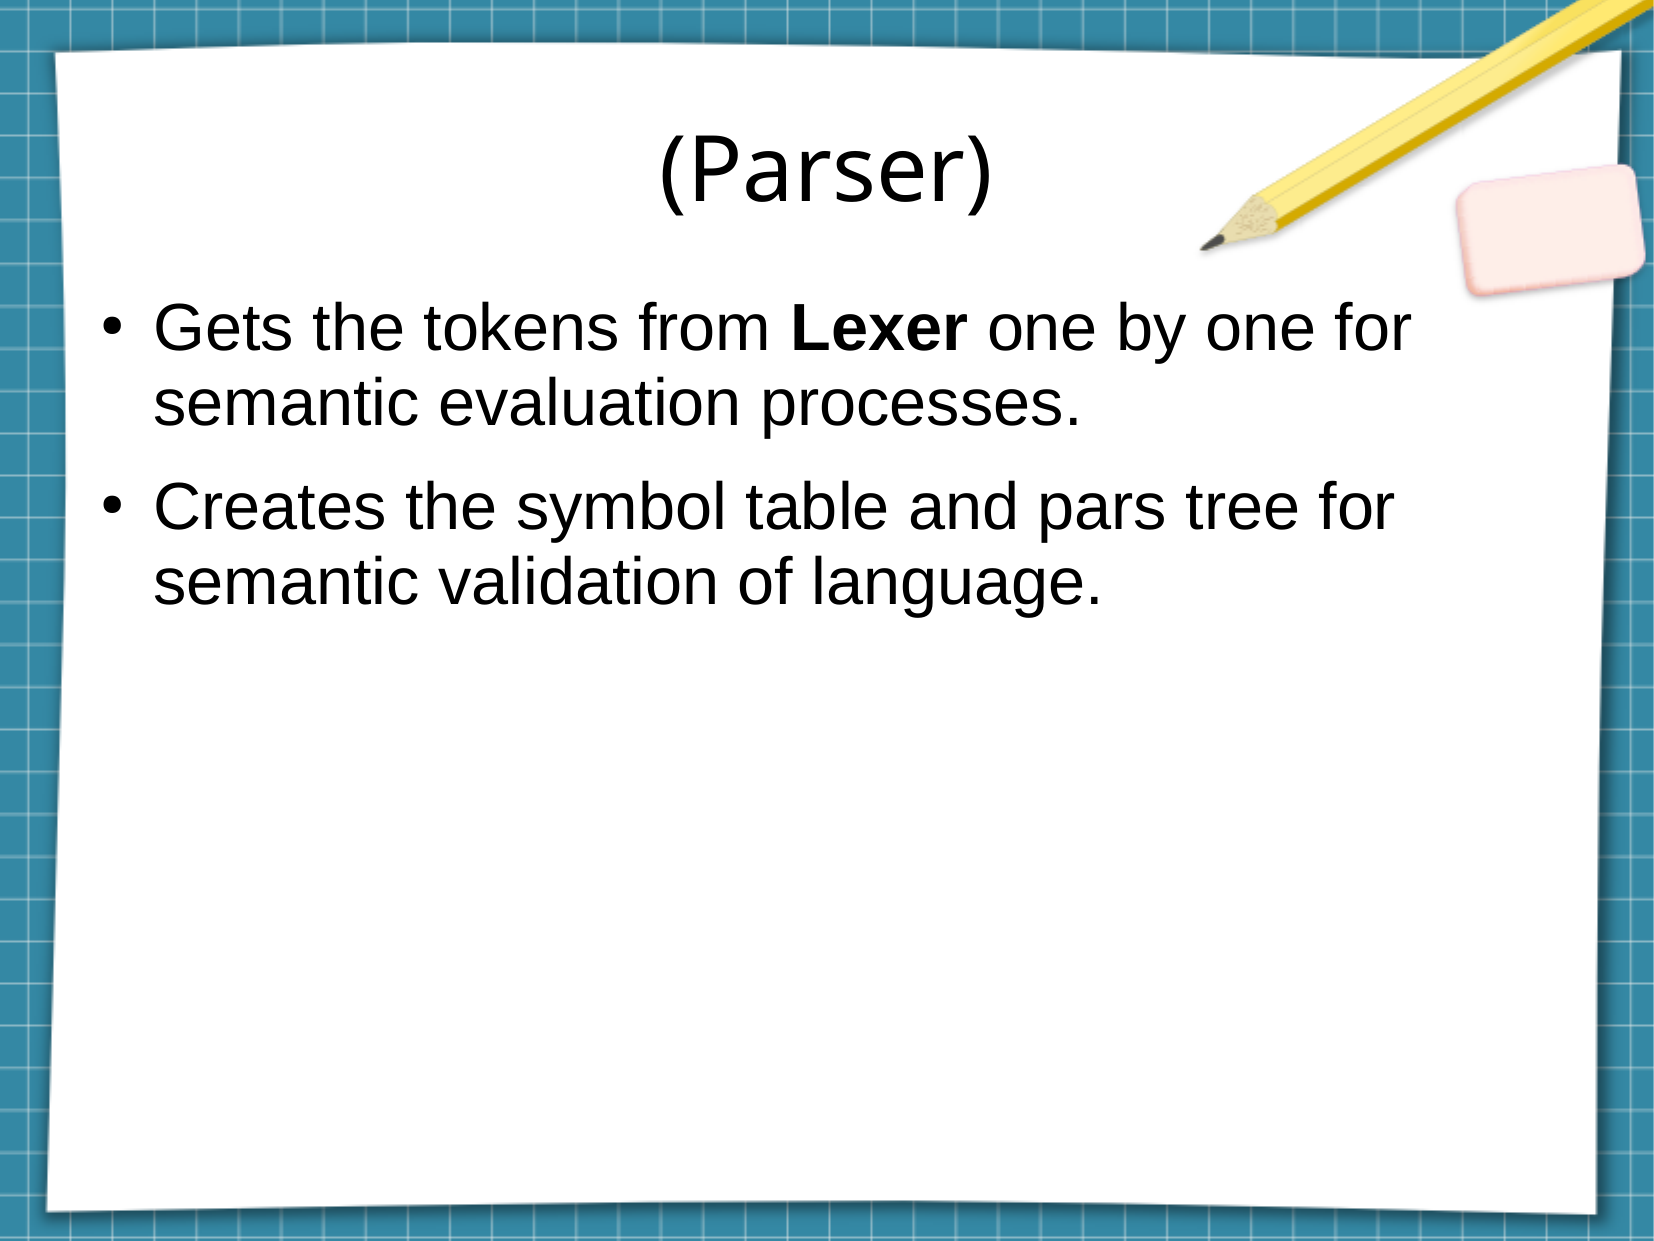

# (Parser)
Gets the tokens from Lexer one by one for semantic evaluation processes.
Creates the symbol table and pars tree for semantic validation of language.